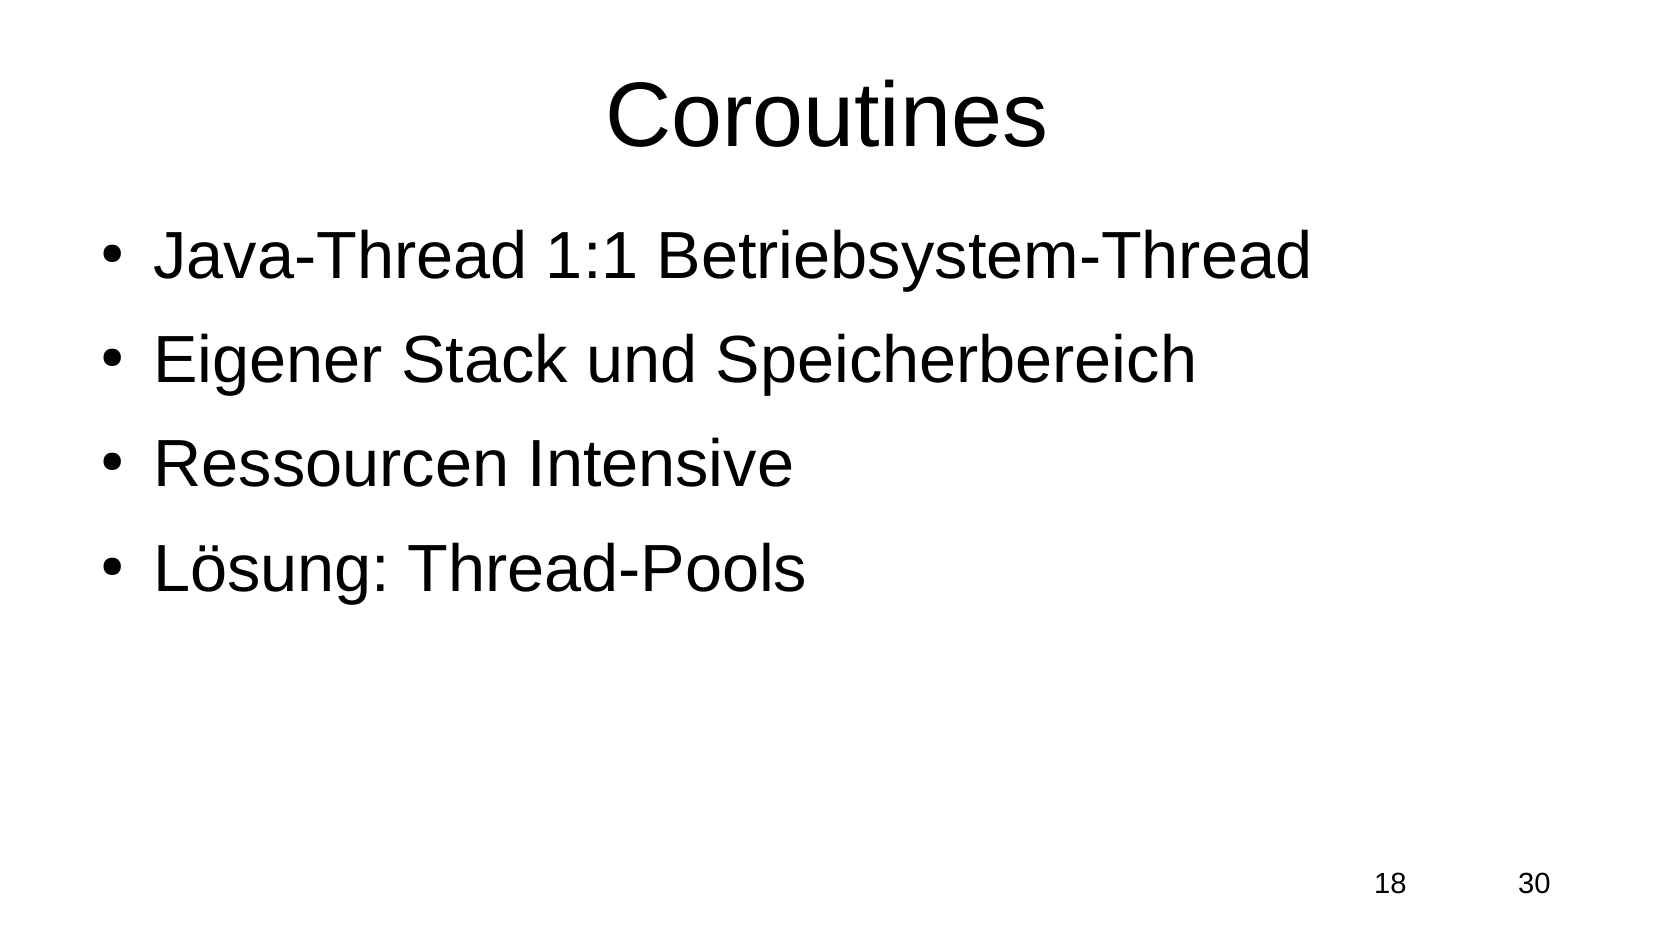

# Coroutines
Java-Thread 1:1 Betriebsystem-Thread
Eigener Stack und Speicherbereich
Ressourcen Intensive
Lösung: Thread-Pools